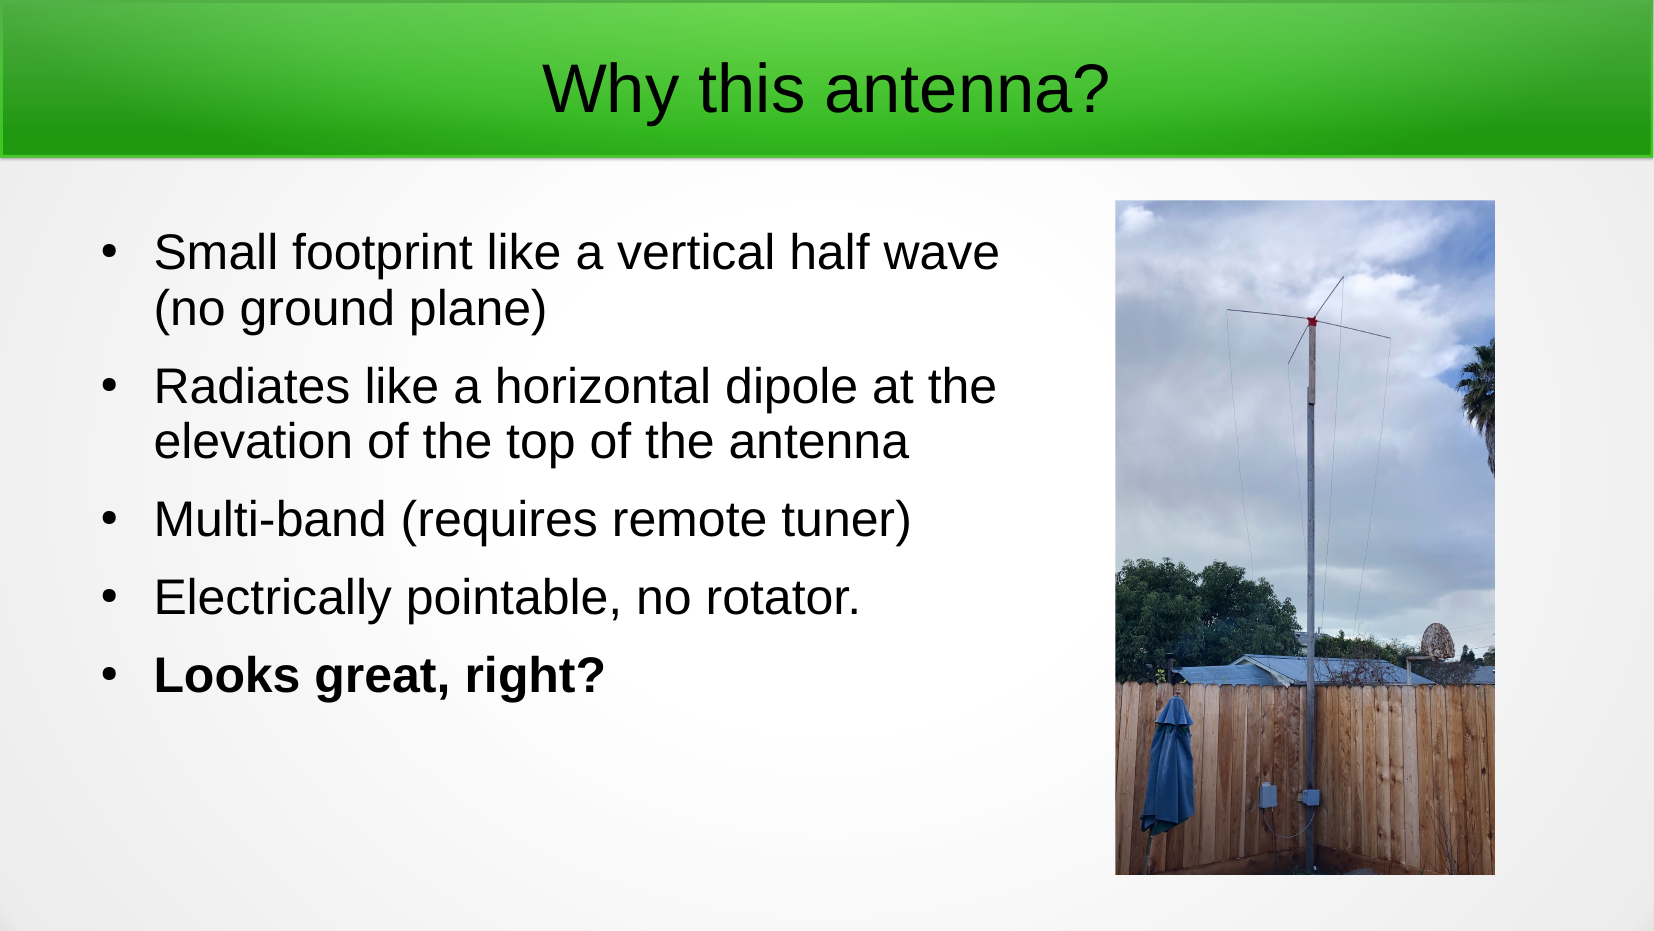

# Why this antenna?
Small footprint like a vertical half wave (no ground plane)
Radiates like a horizontal dipole at the elevation of the top of the antenna
Multi-band (requires remote tuner)
Electrically pointable, no rotator.
Looks great, right?